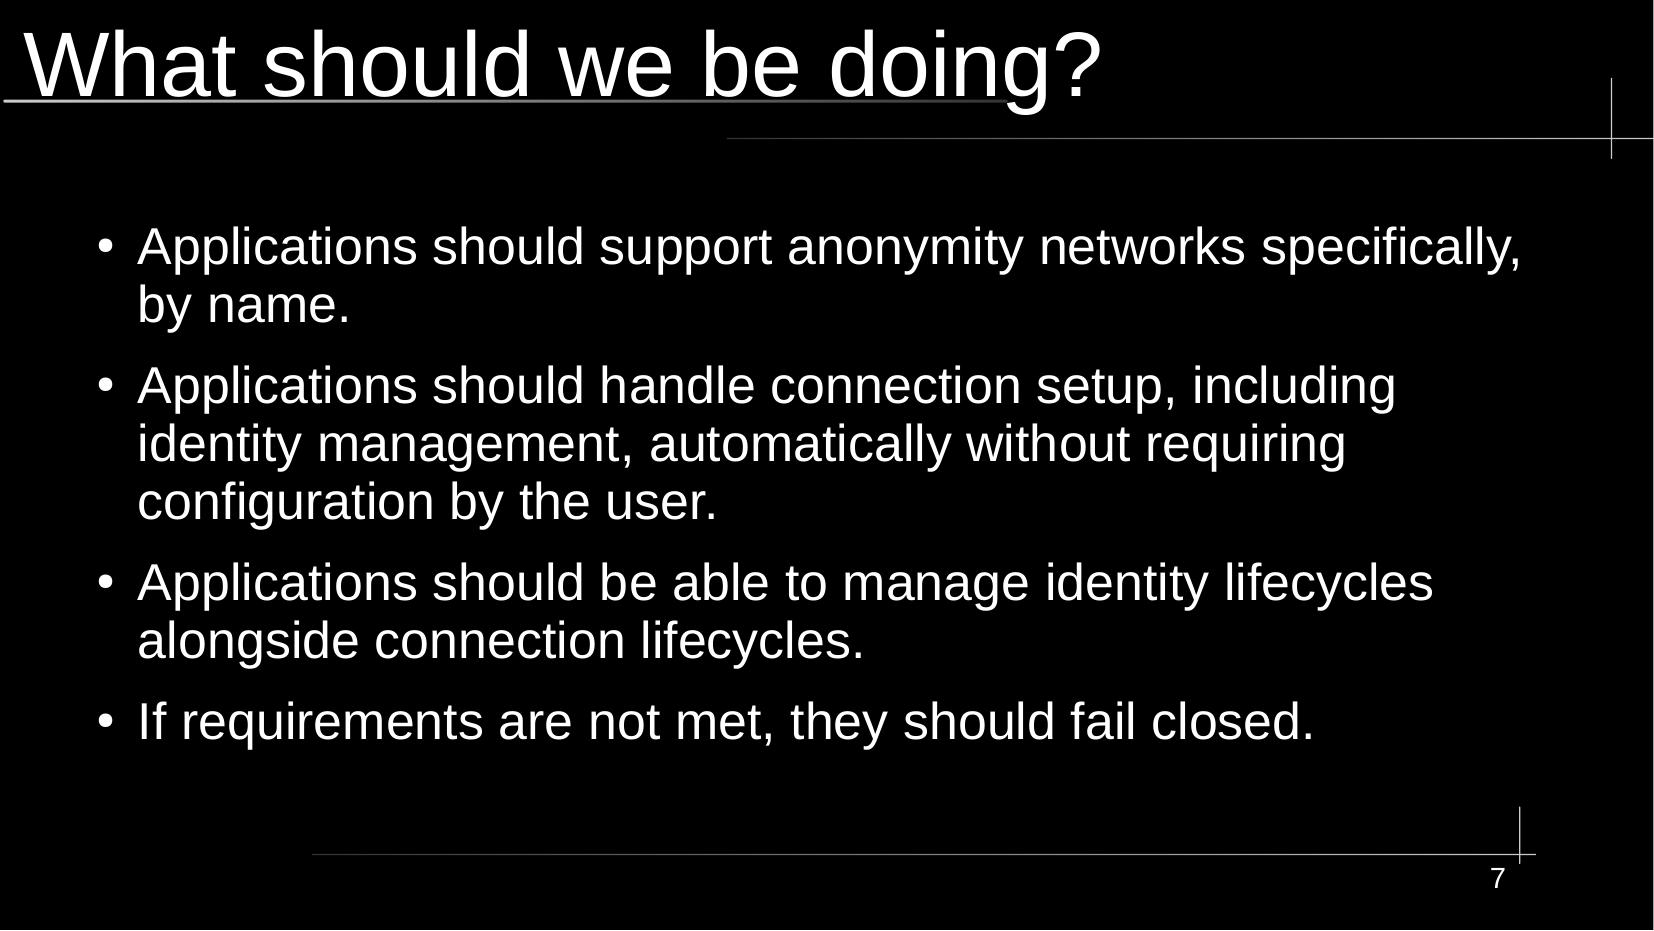

# What should we be doing?
Applications should support anonymity networks specifically, by name.
Applications should handle connection setup, including identity management, automatically without requiring configuration by the user.
Applications should be able to manage identity lifecycles alongside connection lifecycles.
If requirements are not met, they should fail closed.
7